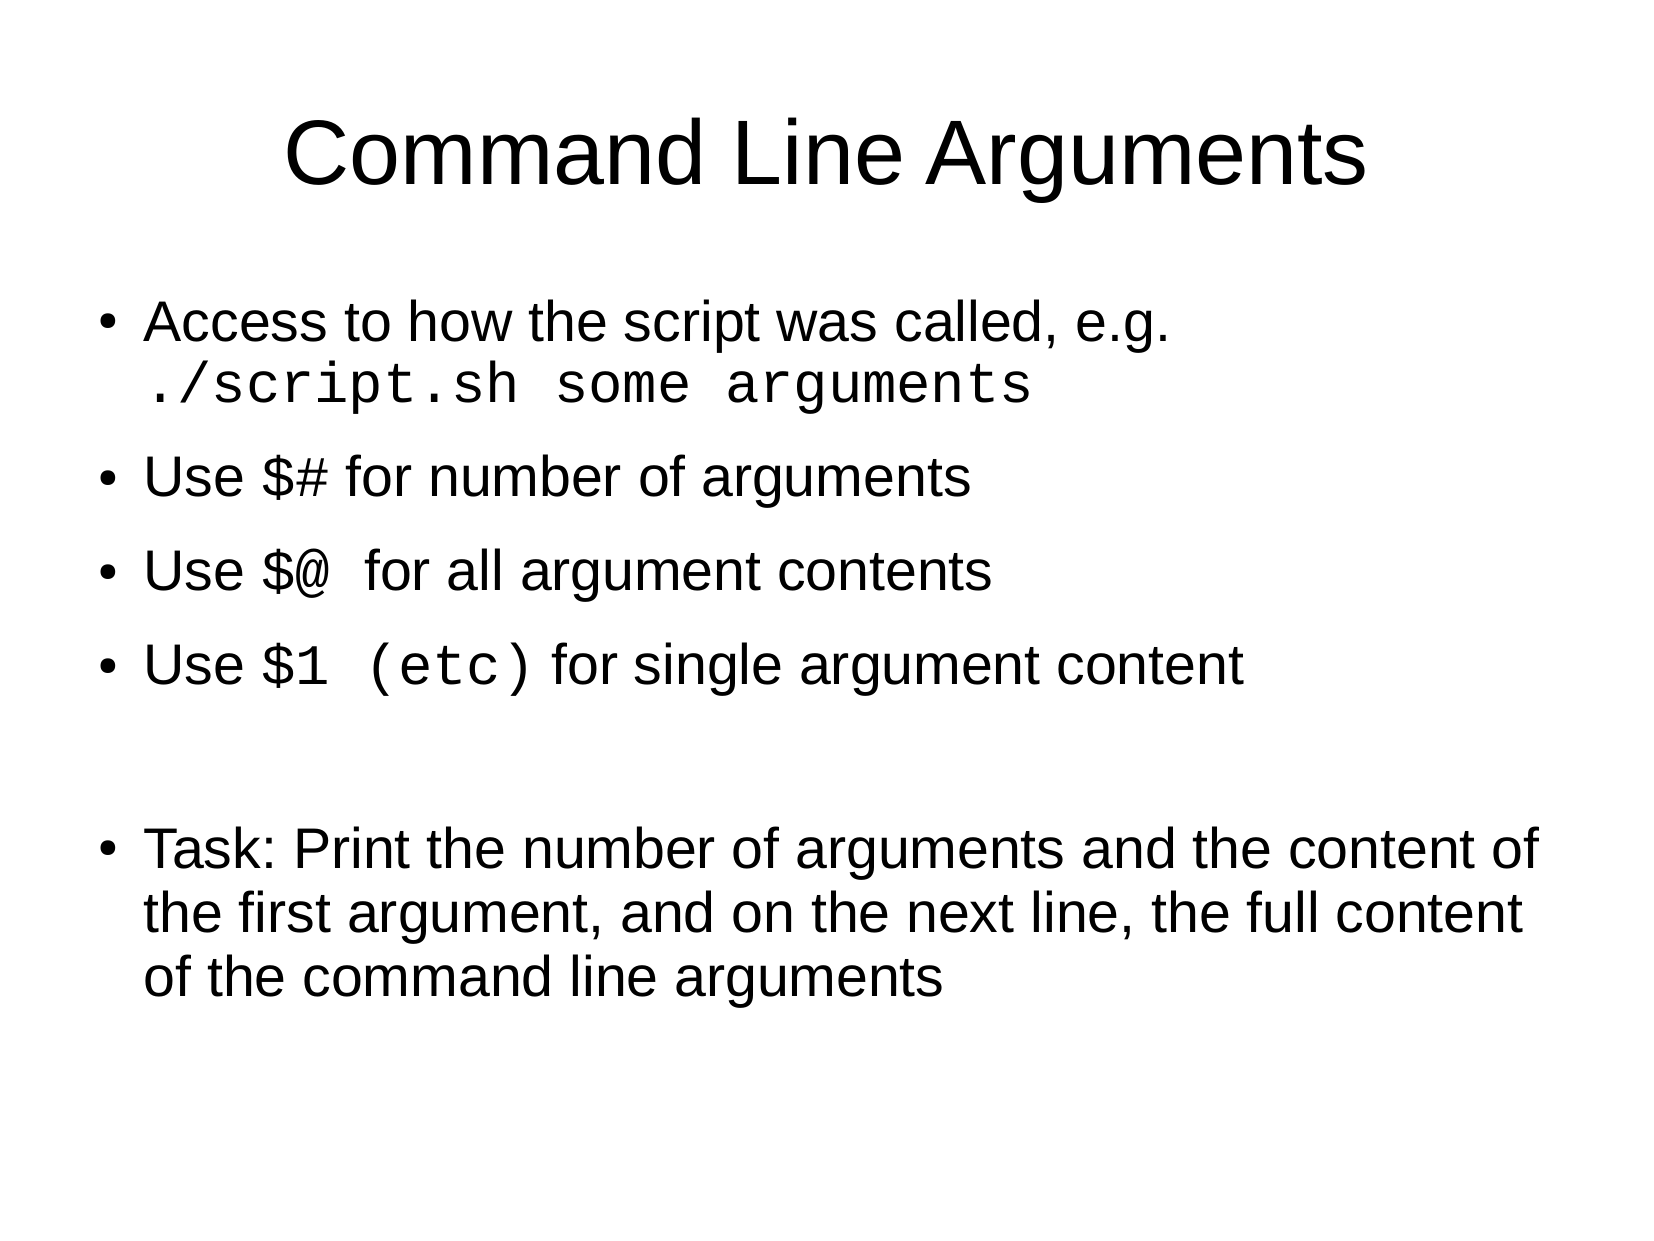

# Command Line Arguments
Access to how the script was called, e.g.
./script.sh some arguments
Use $# for number of arguments
Use $@ for all argument contents
Use $1 (etc) for single argument content
Task: Print the number of arguments and the content of the first argument, and on the next line, the full content of the command line arguments